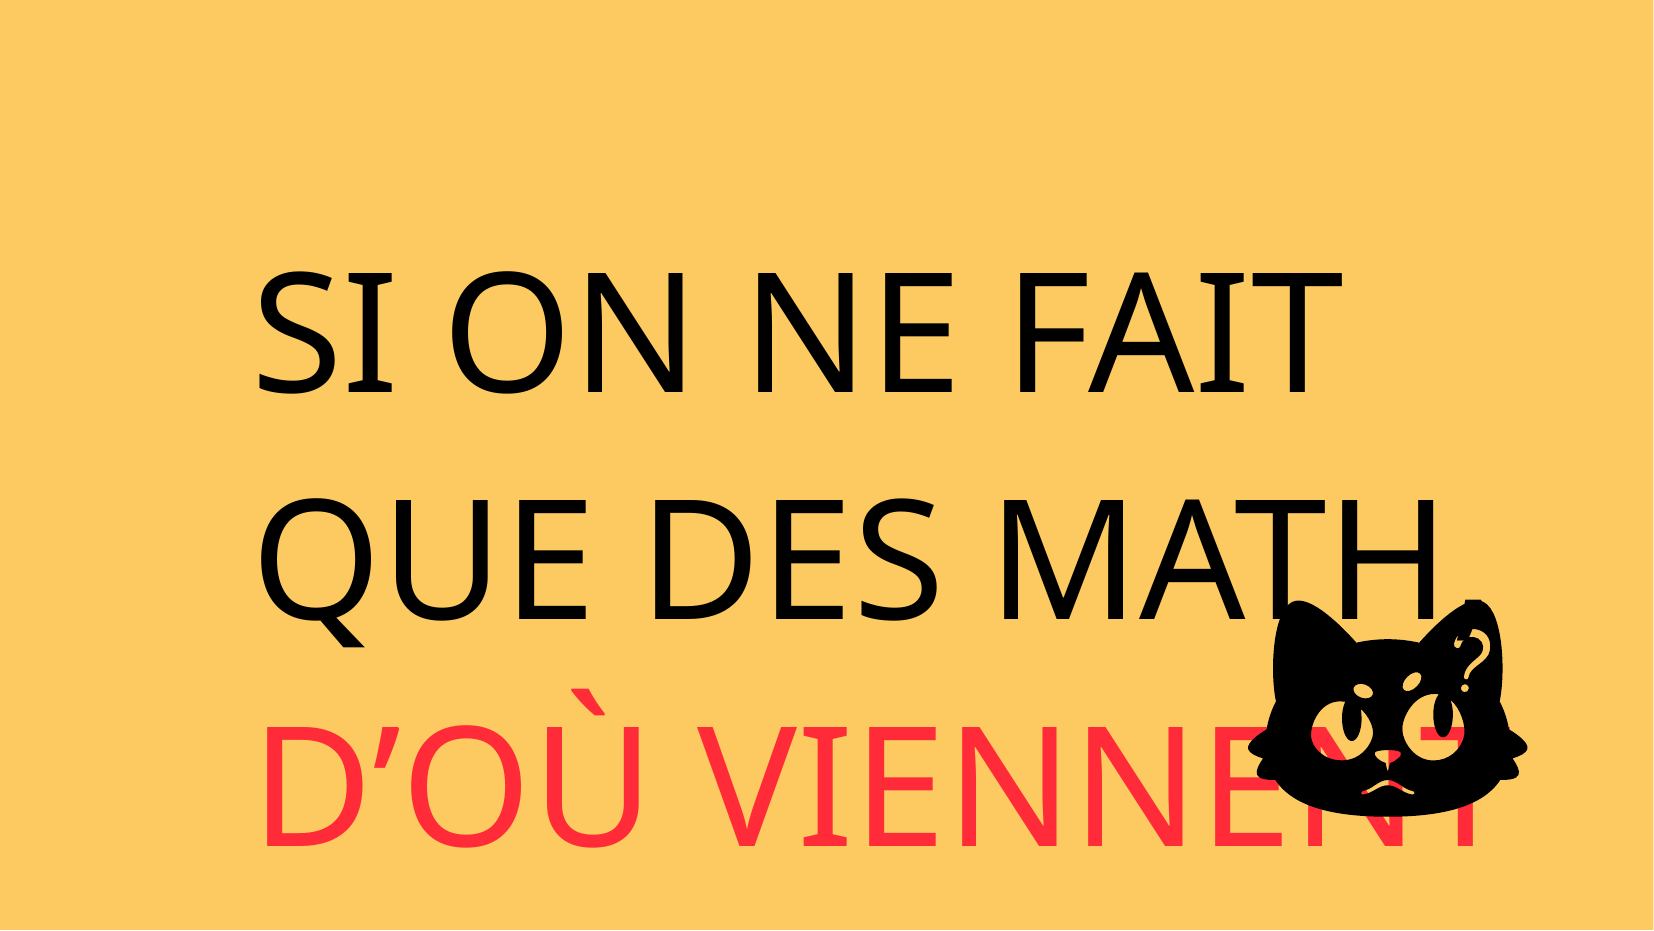

Si on ne fait que des math, d’où viennent les mots ?